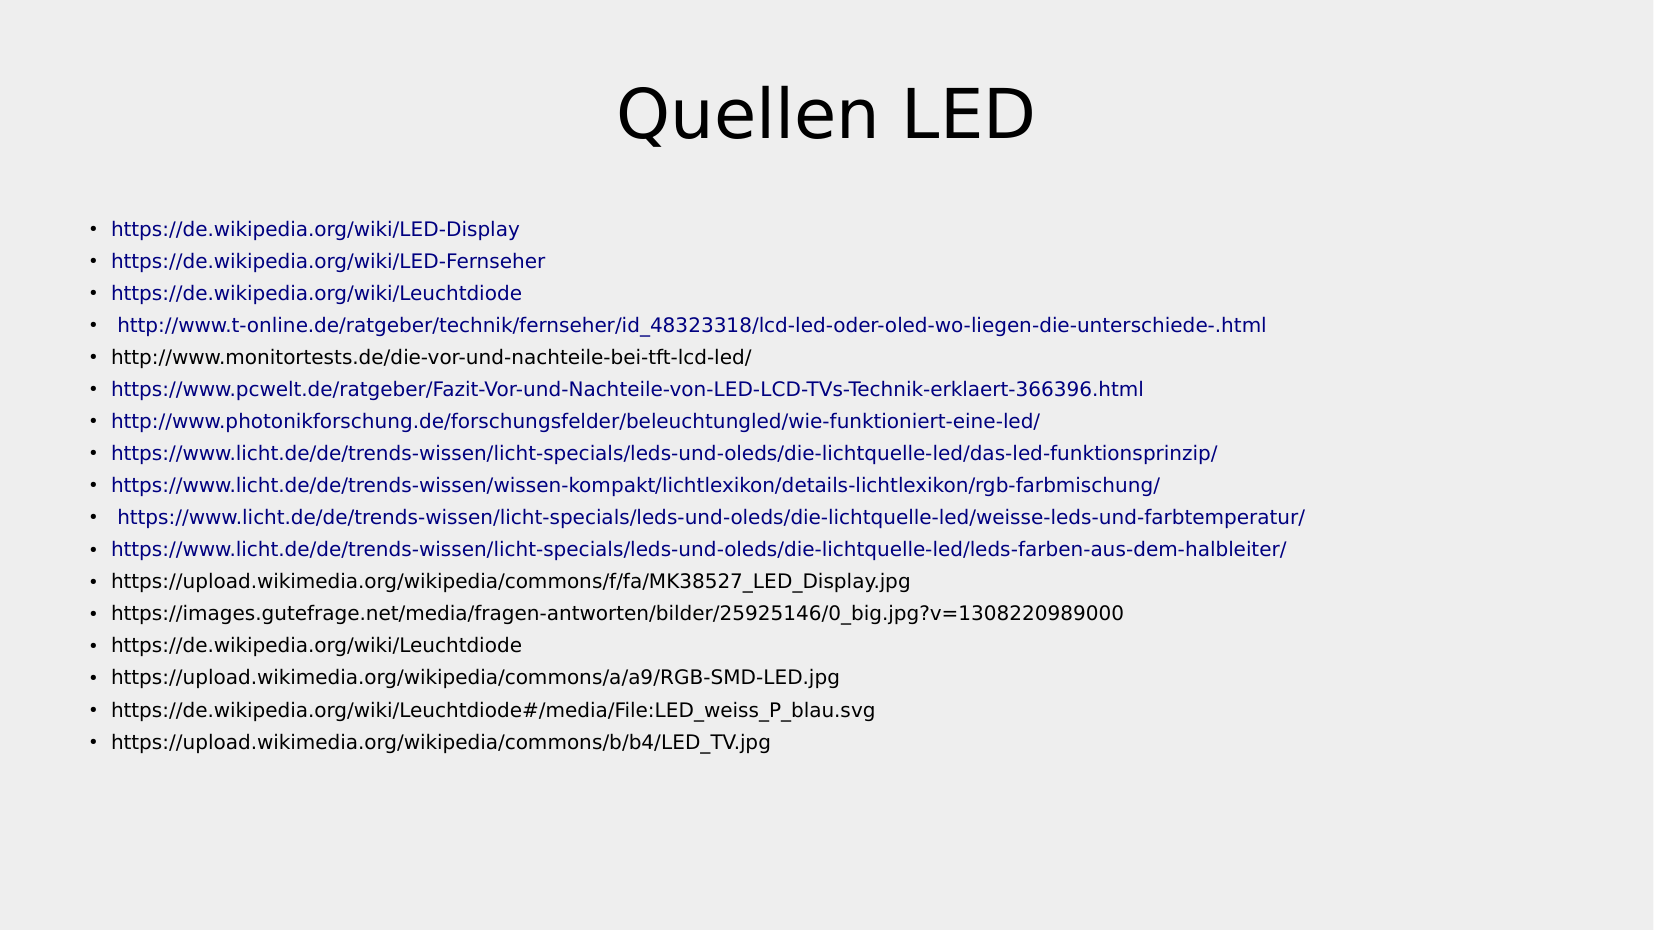

# Quellen LED
https://de.wikipedia.org/wiki/LED-Display
https://de.wikipedia.org/wiki/LED-Fernseher
https://de.wikipedia.org/wiki/Leuchtdiode
 http://www.t-online.de/ratgeber/technik/fernseher/id_48323318/lcd-led-oder-oled-wo-liegen-die-unterschiede-.html
http://www.monitortests.de/die-vor-und-nachteile-bei-tft-lcd-led/
https://www.pcwelt.de/ratgeber/Fazit-Vor-und-Nachteile-von-LED-LCD-TVs-Technik-erklaert-366396.html
http://www.photonikforschung.de/forschungsfelder/beleuchtungled/wie-funktioniert-eine-led/
https://www.licht.de/de/trends-wissen/licht-specials/leds-und-oleds/die-lichtquelle-led/das-led-funktionsprinzip/
https://www.licht.de/de/trends-wissen/wissen-kompakt/lichtlexikon/details-lichtlexikon/rgb-farbmischung/
 https://www.licht.de/de/trends-wissen/licht-specials/leds-und-oleds/die-lichtquelle-led/weisse-leds-und-farbtemperatur/
https://www.licht.de/de/trends-wissen/licht-specials/leds-und-oleds/die-lichtquelle-led/leds-farben-aus-dem-halbleiter/
https://upload.wikimedia.org/wikipedia/commons/f/fa/MK38527_LED_Display.jpg
https://images.gutefrage.net/media/fragen-antworten/bilder/25925146/0_big.jpg?v=1308220989000
https://de.wikipedia.org/wiki/Leuchtdiode
https://upload.wikimedia.org/wikipedia/commons/a/a9/RGB-SMD-LED.jpg
https://de.wikipedia.org/wiki/Leuchtdiode#/media/File:LED_weiss_P_blau.svg
https://upload.wikimedia.org/wikipedia/commons/b/b4/LED_TV.jpg